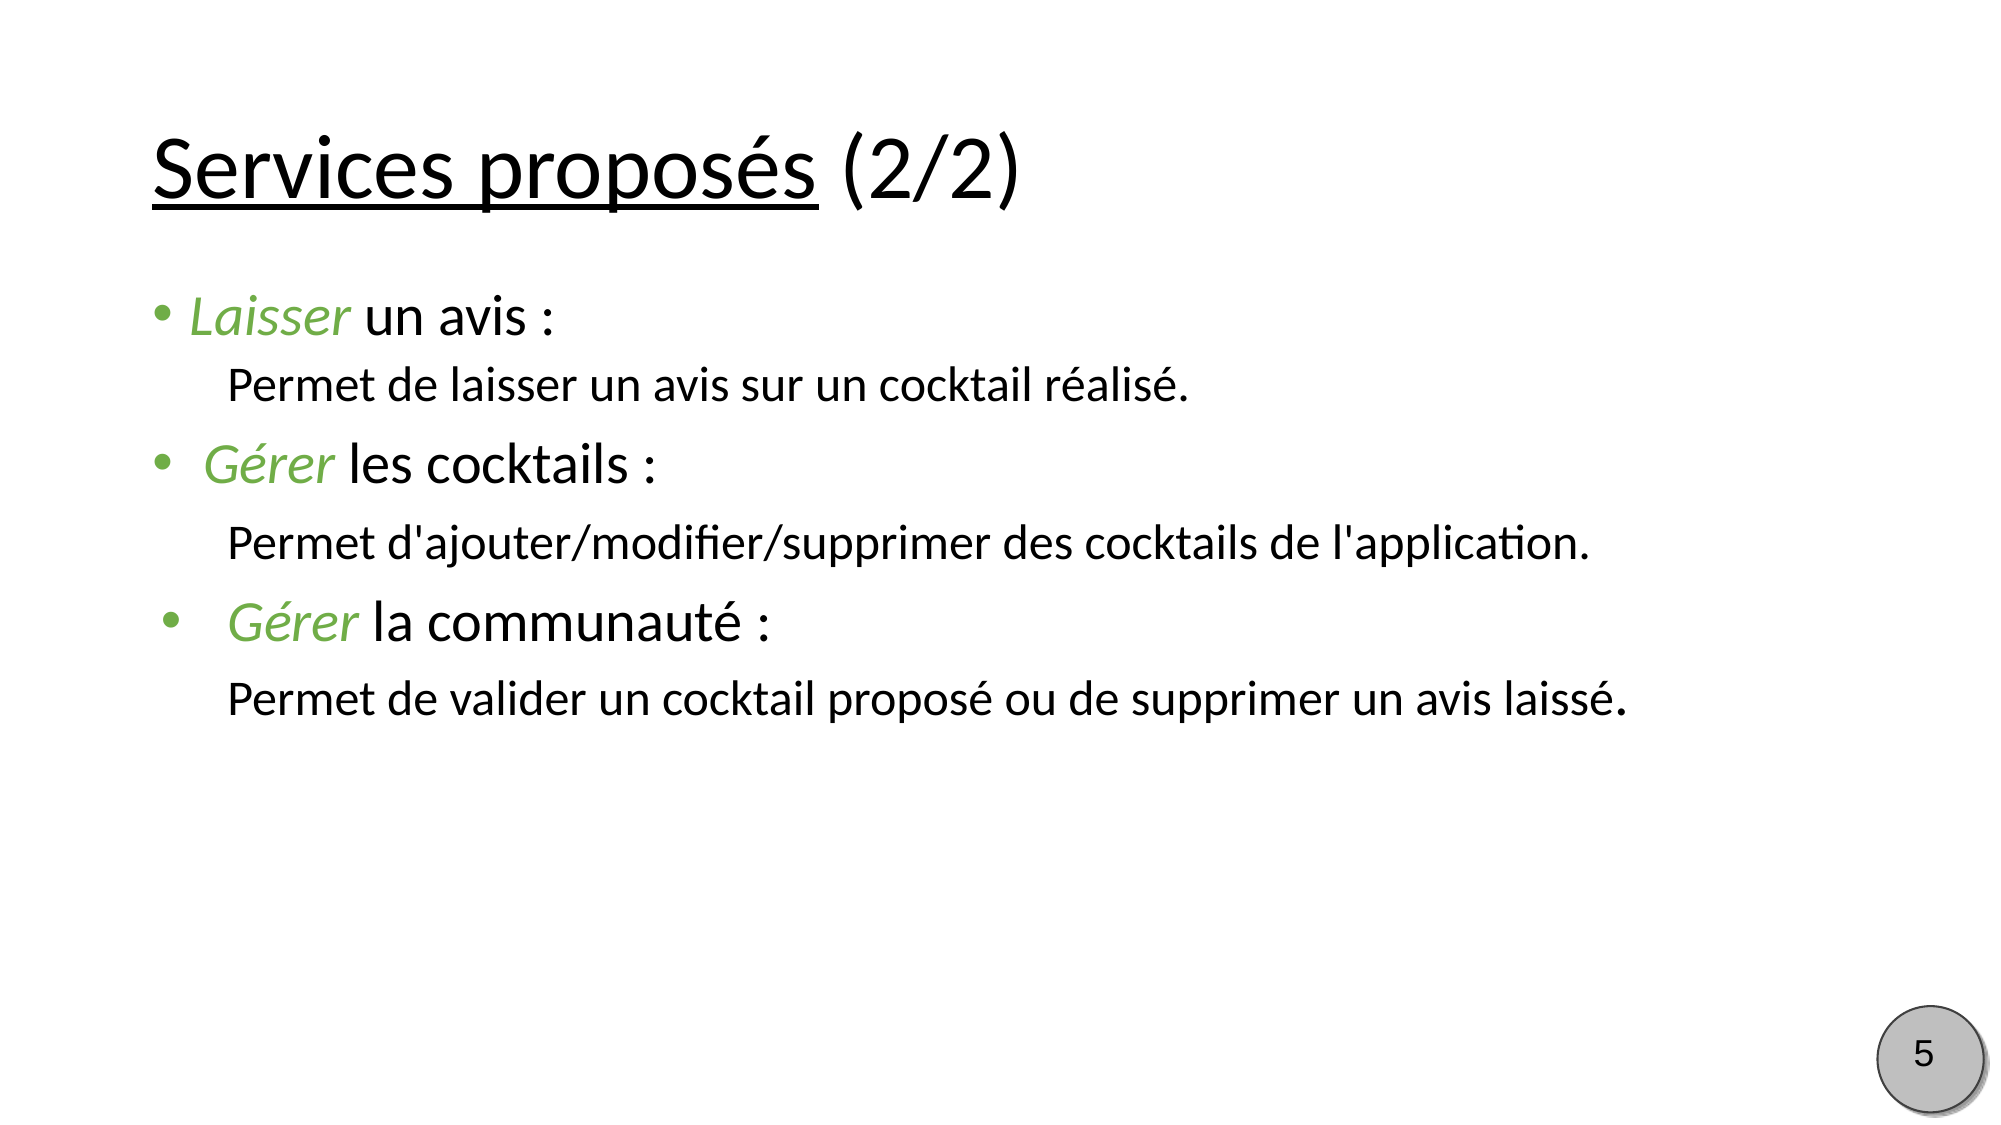

Services proposés (2/2)
Laisser un avis :
Permet de laisser un avis sur un cocktail réalisé.
 Gérer les cocktails :
Permet d'ajouter/modifier/supprimer des cocktails de l'application.
Gérer la communauté :
Permet de valider un cocktail proposé ou de supprimer un avis laissé.